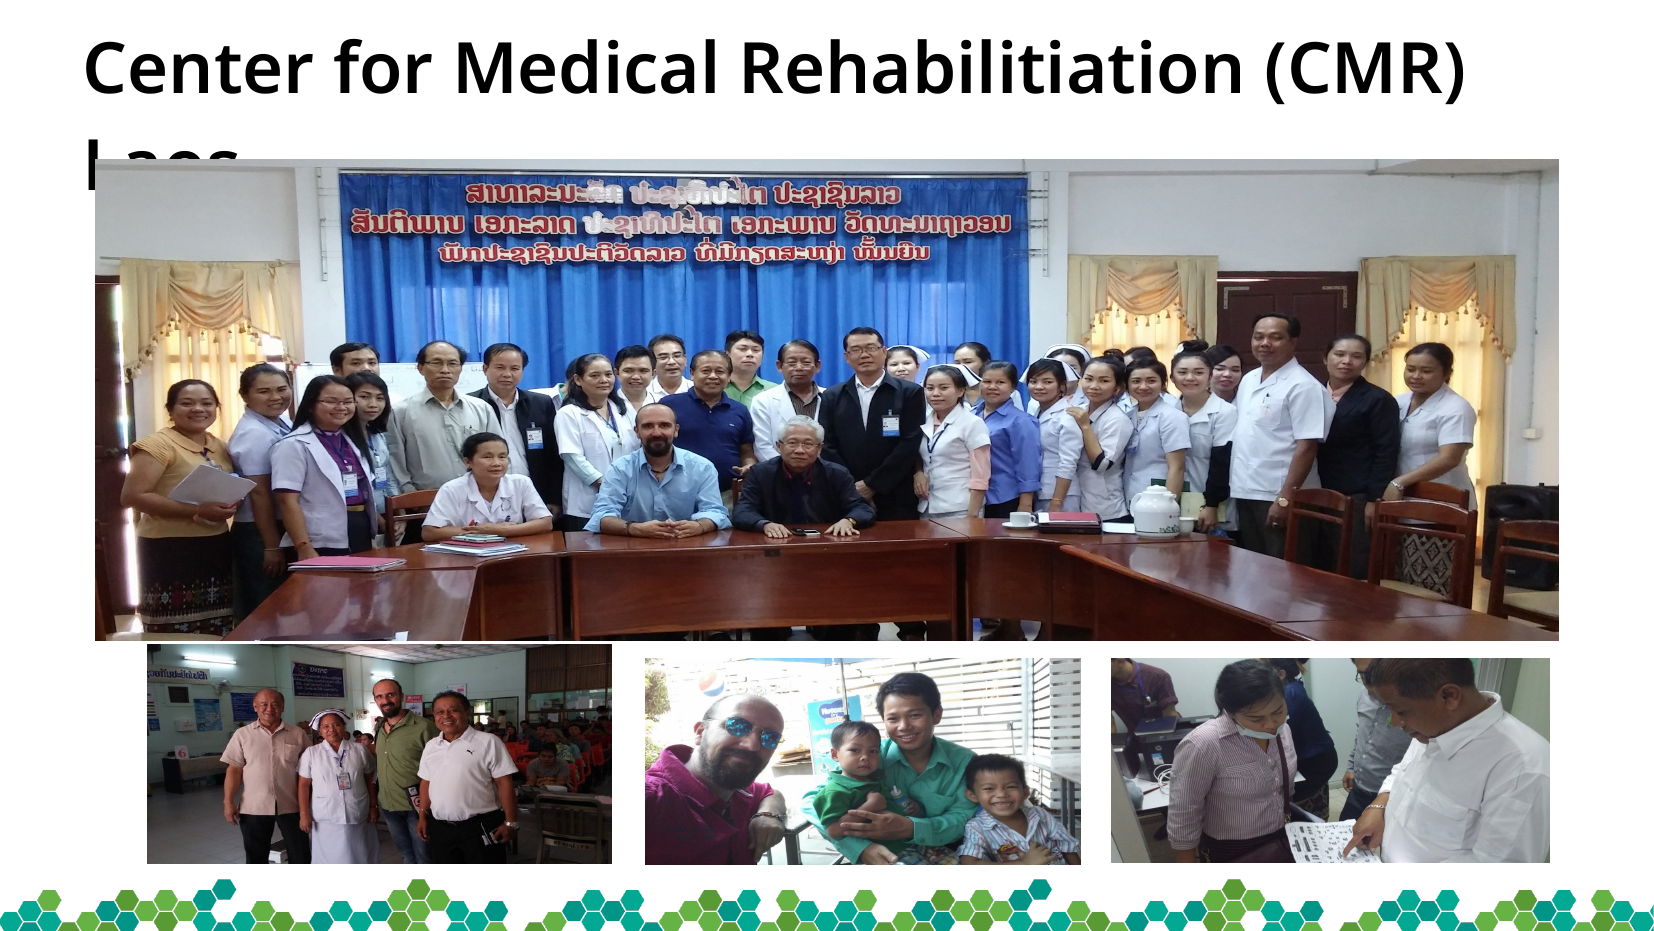

# Center for Medical Rehabilitiation (CMR) Laos